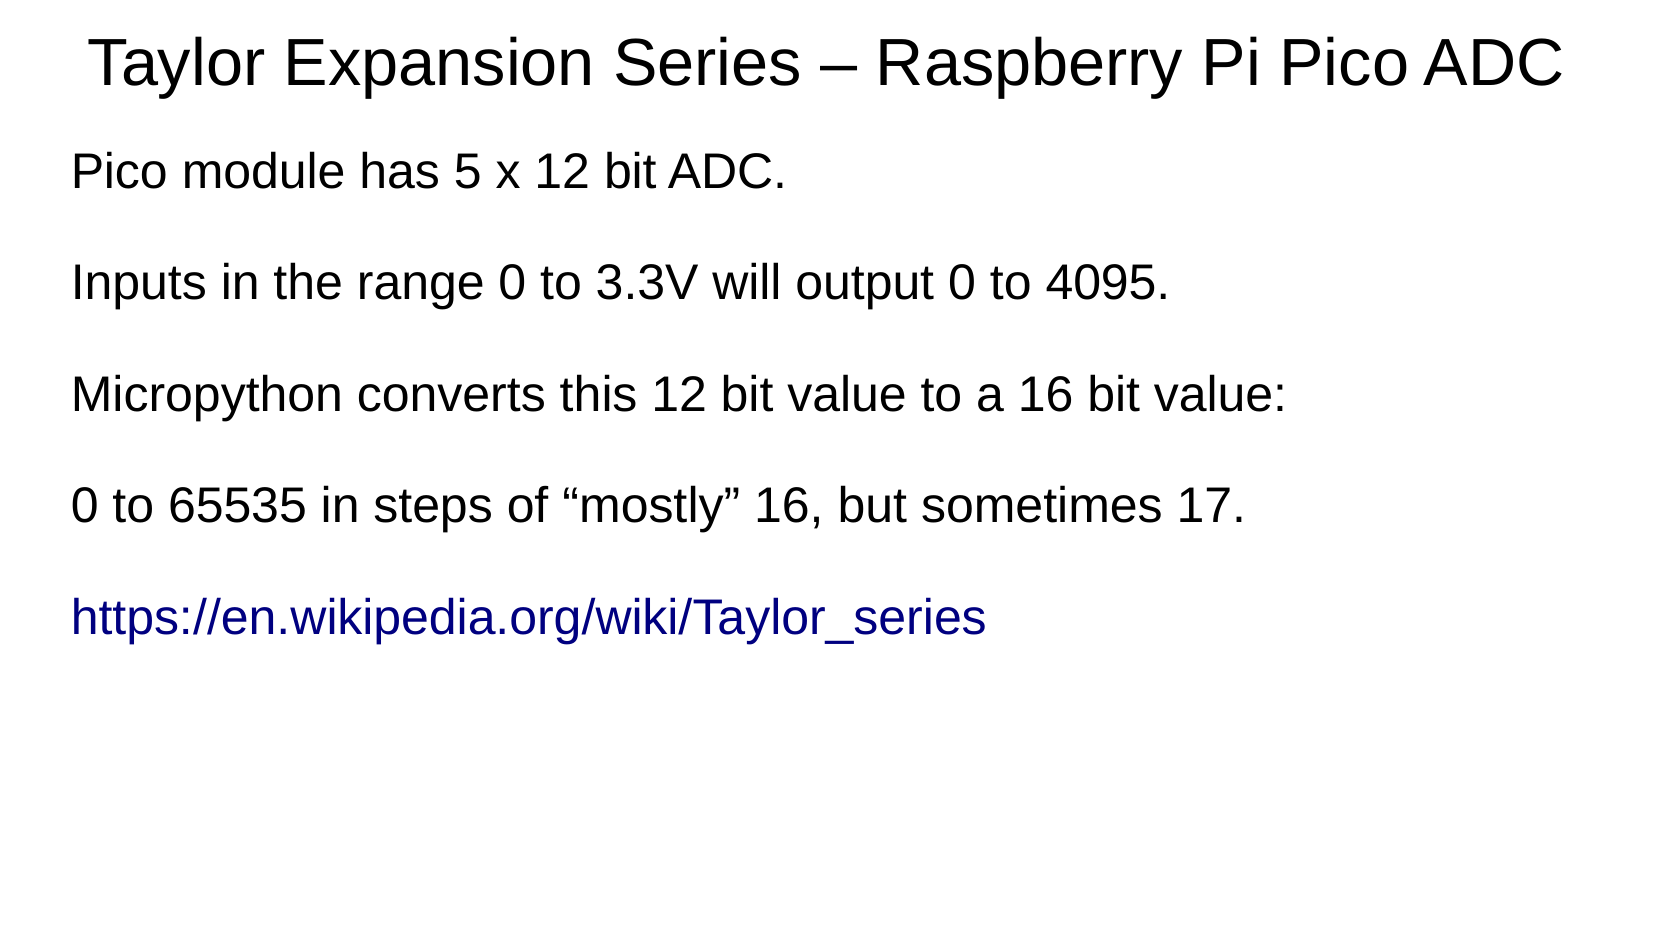

# Taylor Expansion Series – Raspberry Pi Pico ADC
Pico module has 5 x 12 bit ADC.
Inputs in the range 0 to 3.3V will output 0 to 4095.
Micropython converts this 12 bit value to a 16 bit value:
0 to 65535 in steps of “mostly” 16, but sometimes 17.
https://en.wikipedia.org/wiki/Taylor_series